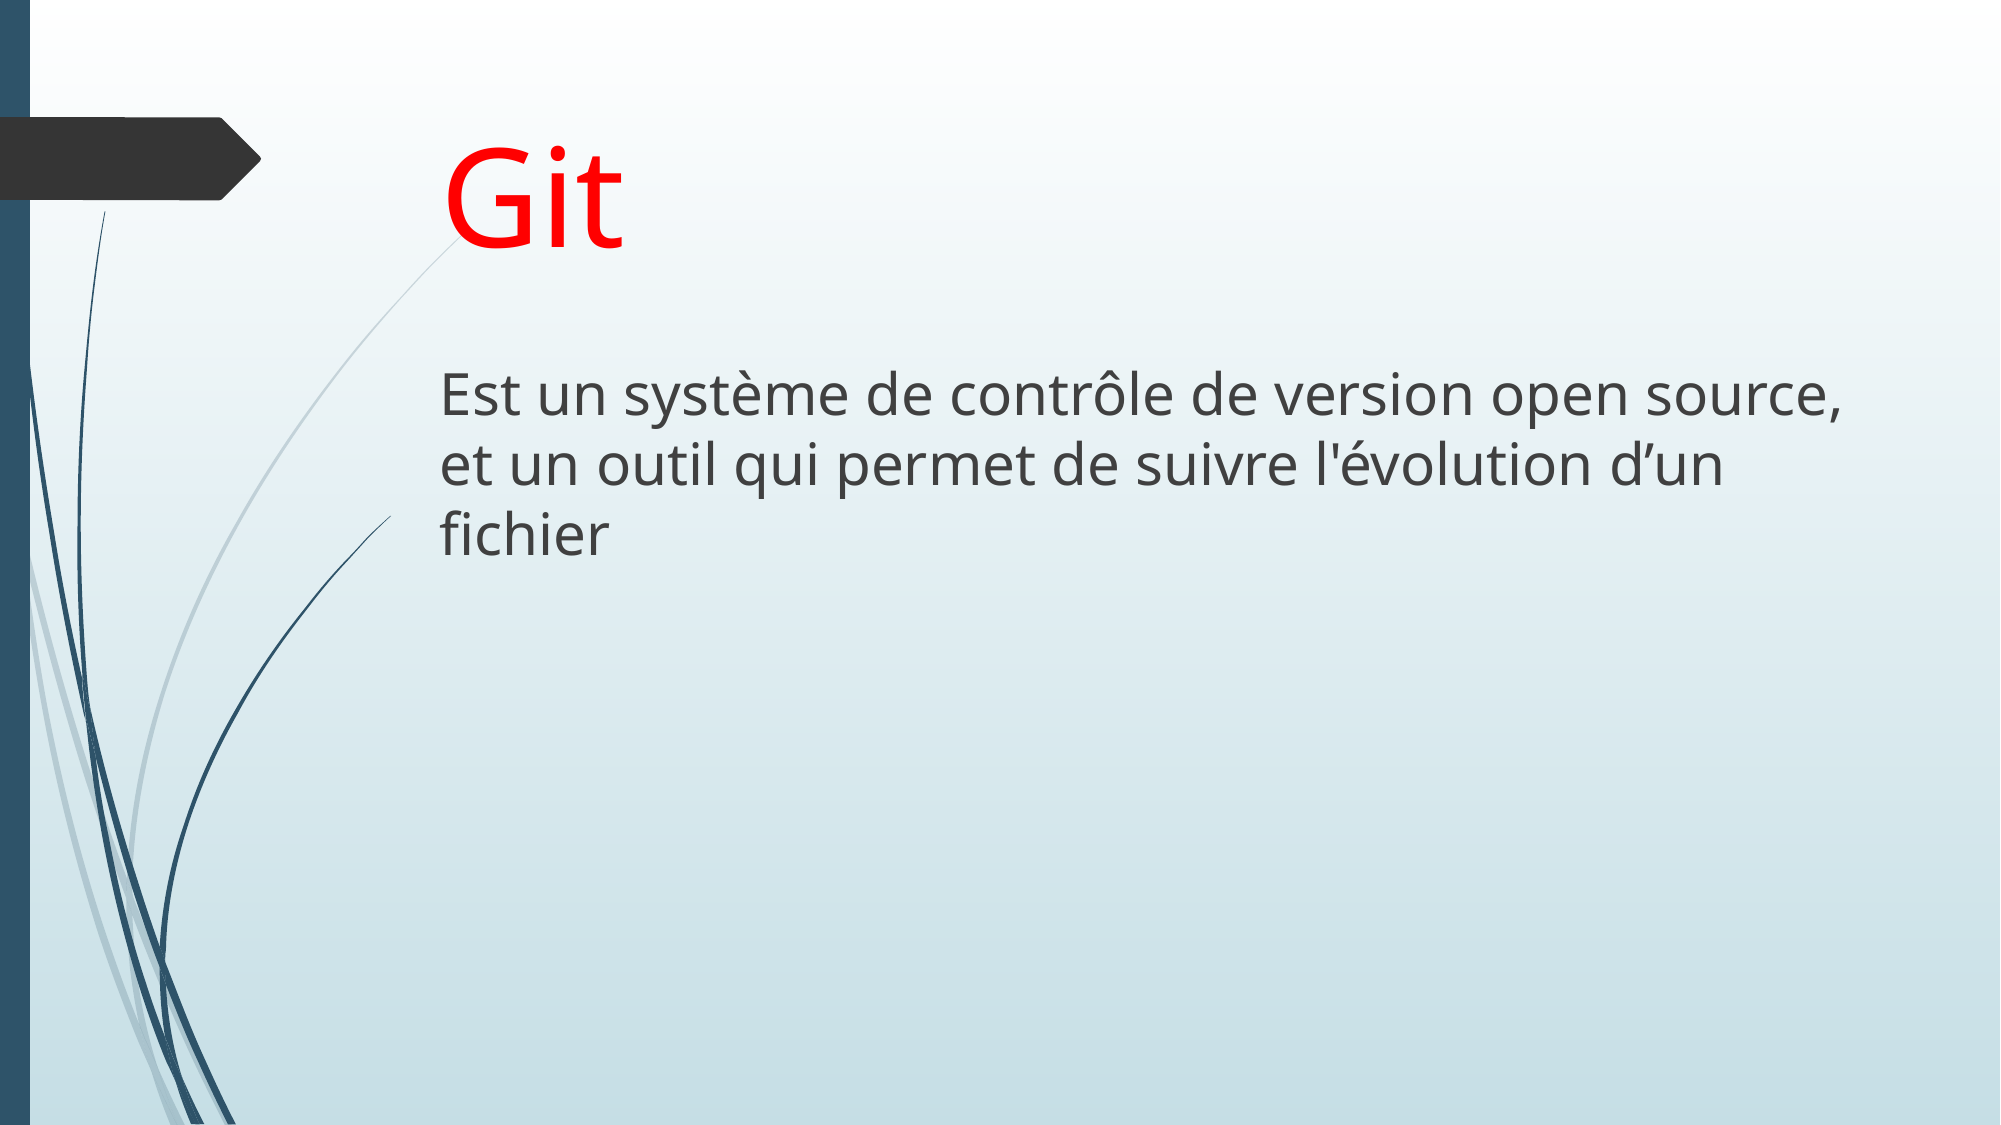

# Git
Est un système de contrôle de version open source, et un outil qui permet de suivre l'évolution d’un fichier